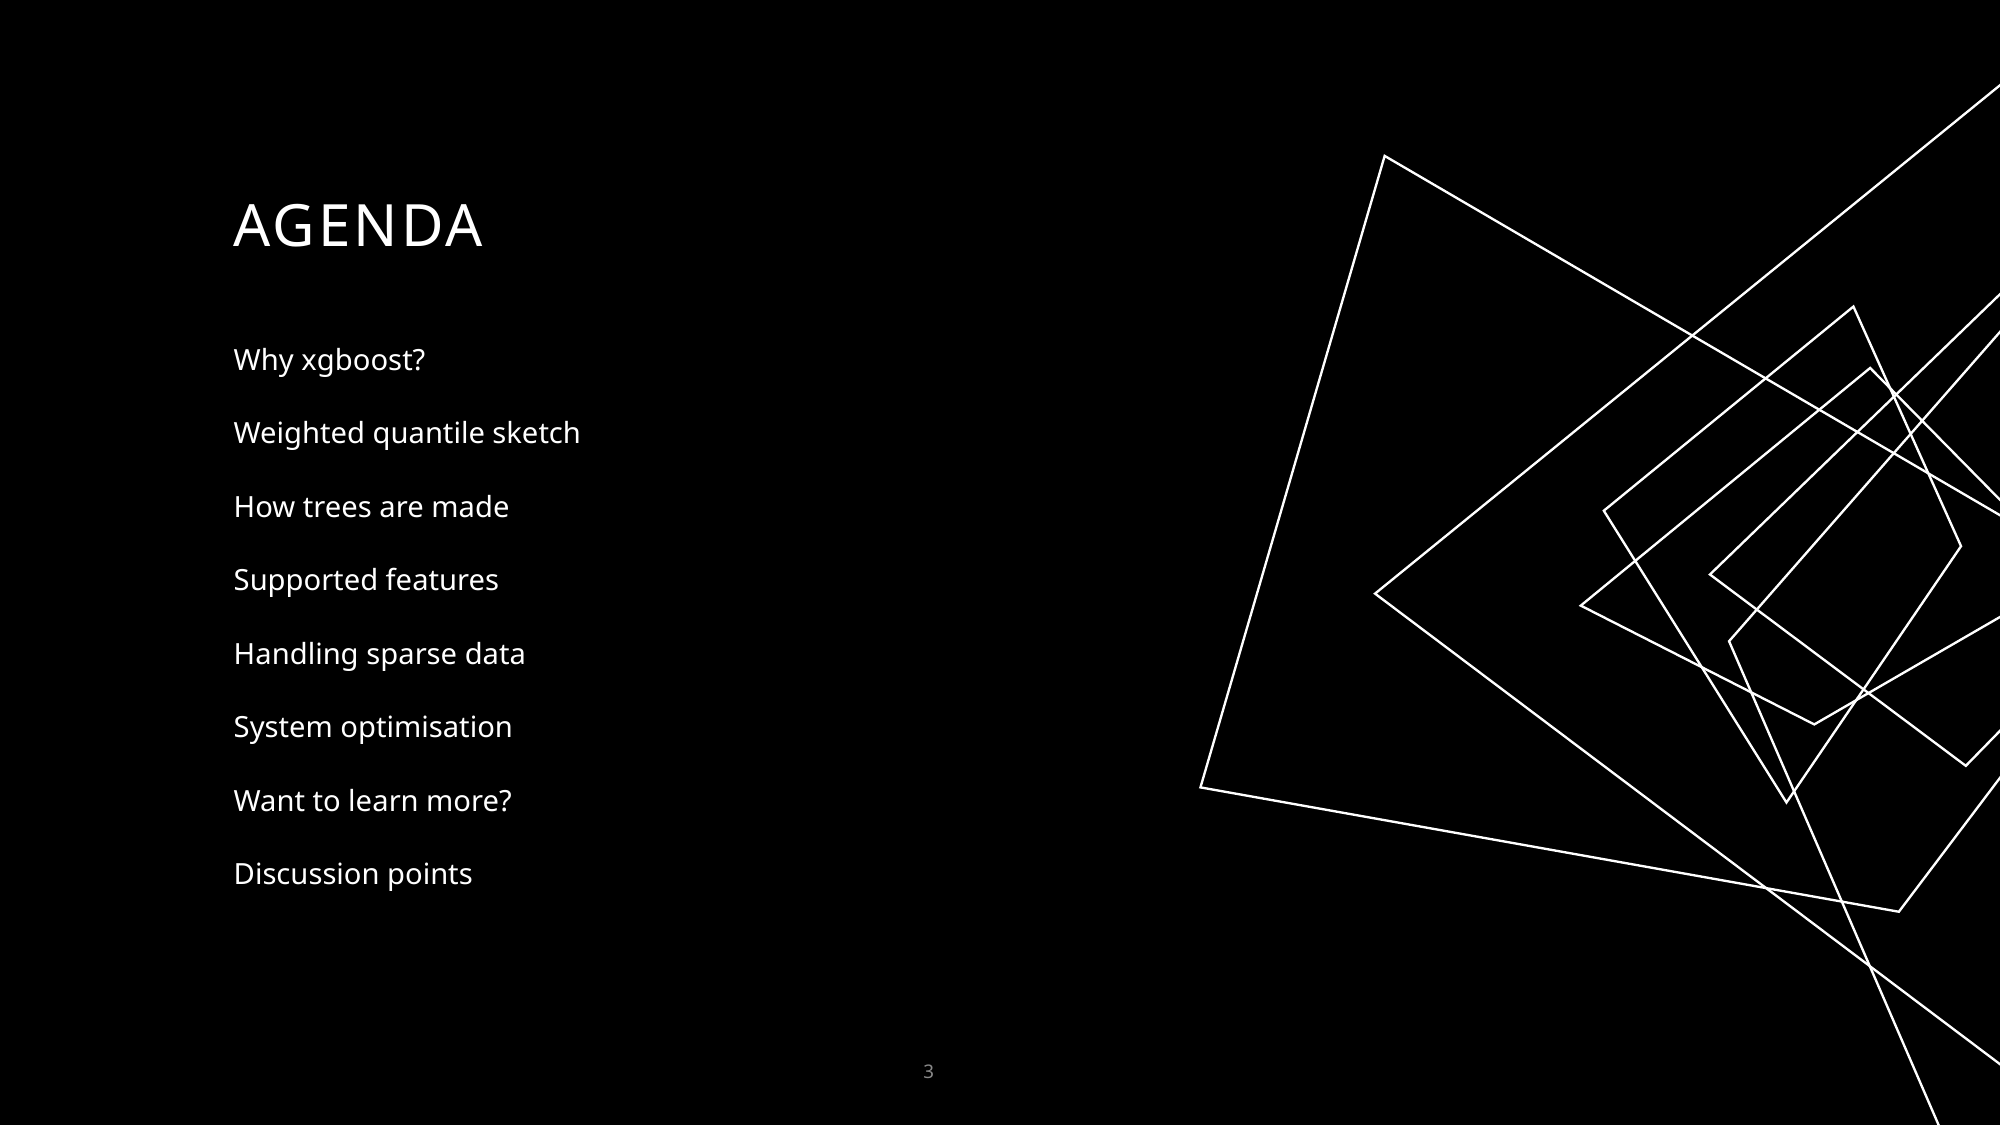

# AGENDA
Why xgboost?
Weighted quantile sketch
How trees are made
Supported features
Handling sparse data
System optimisation
Want to learn more?
Discussion points